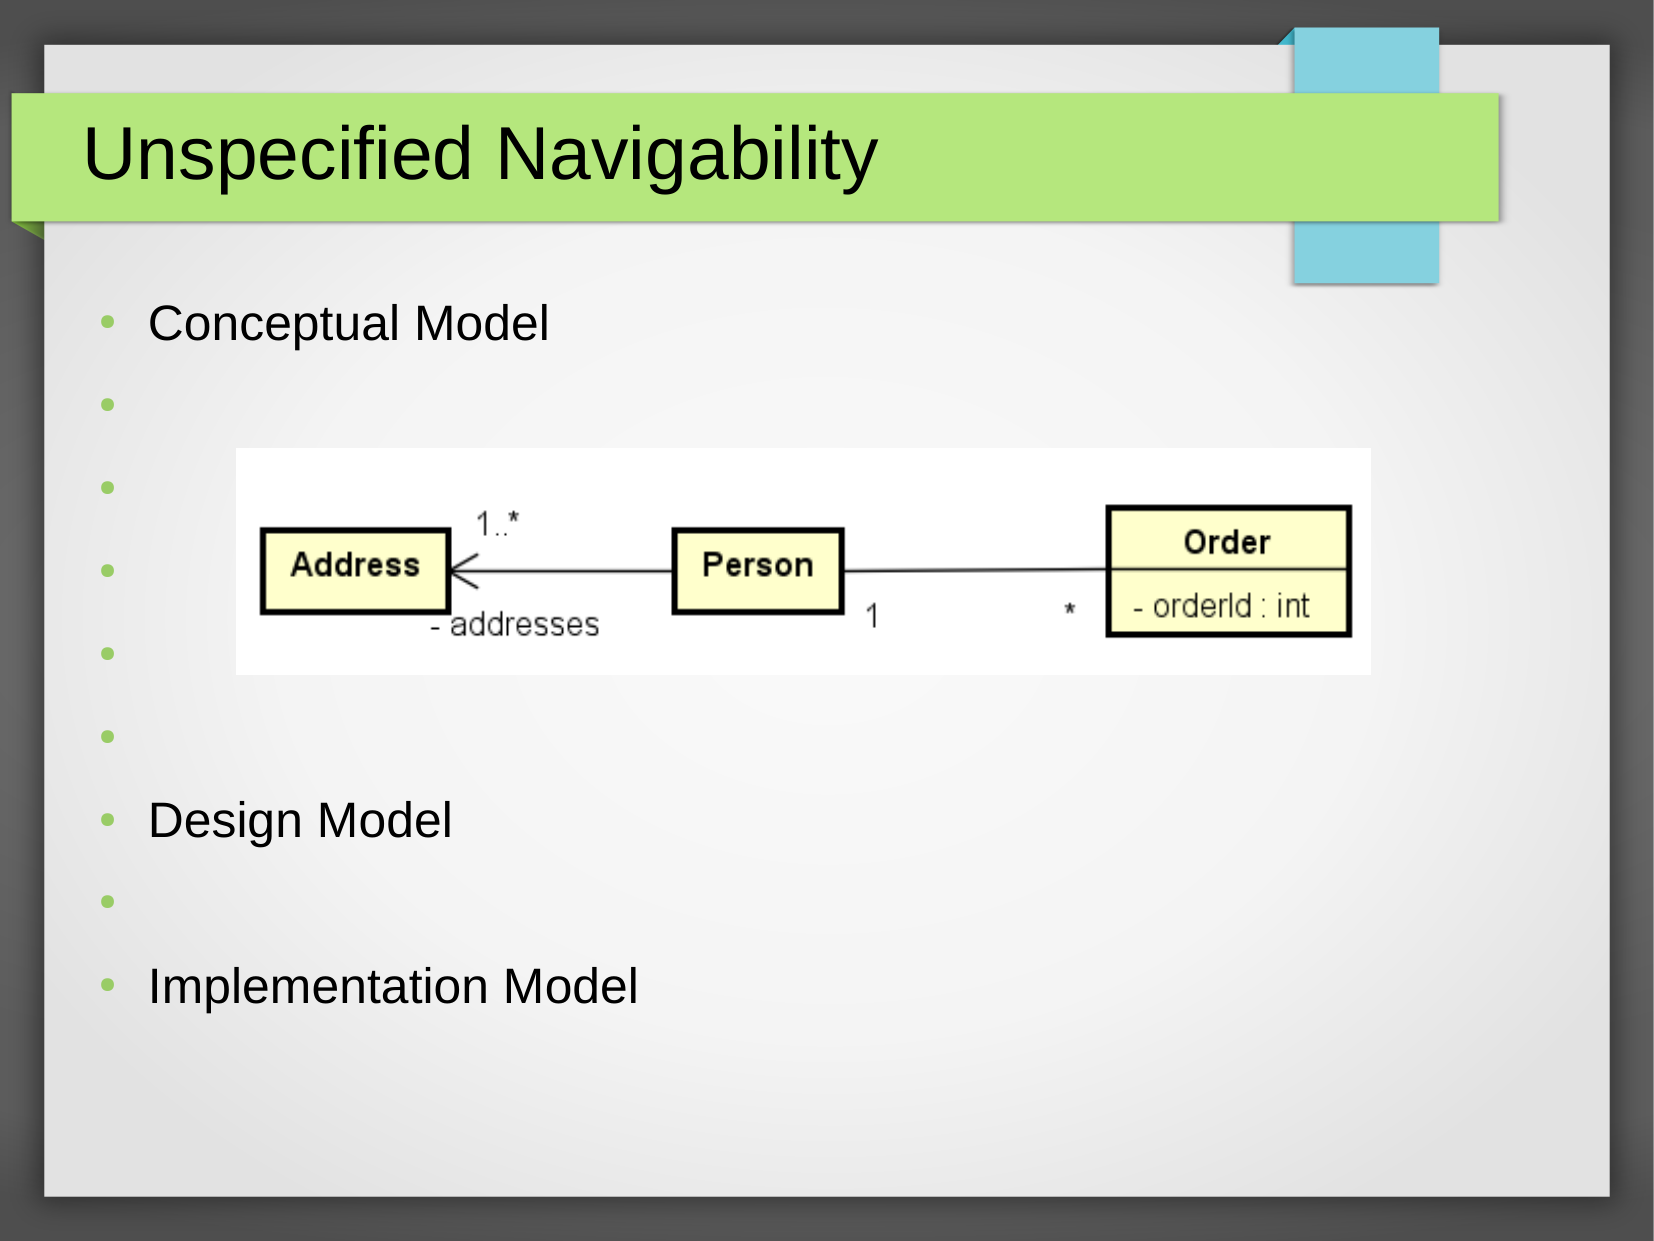

# Unspecified Navigability
Conceptual Model
Design Model
Implementation Model